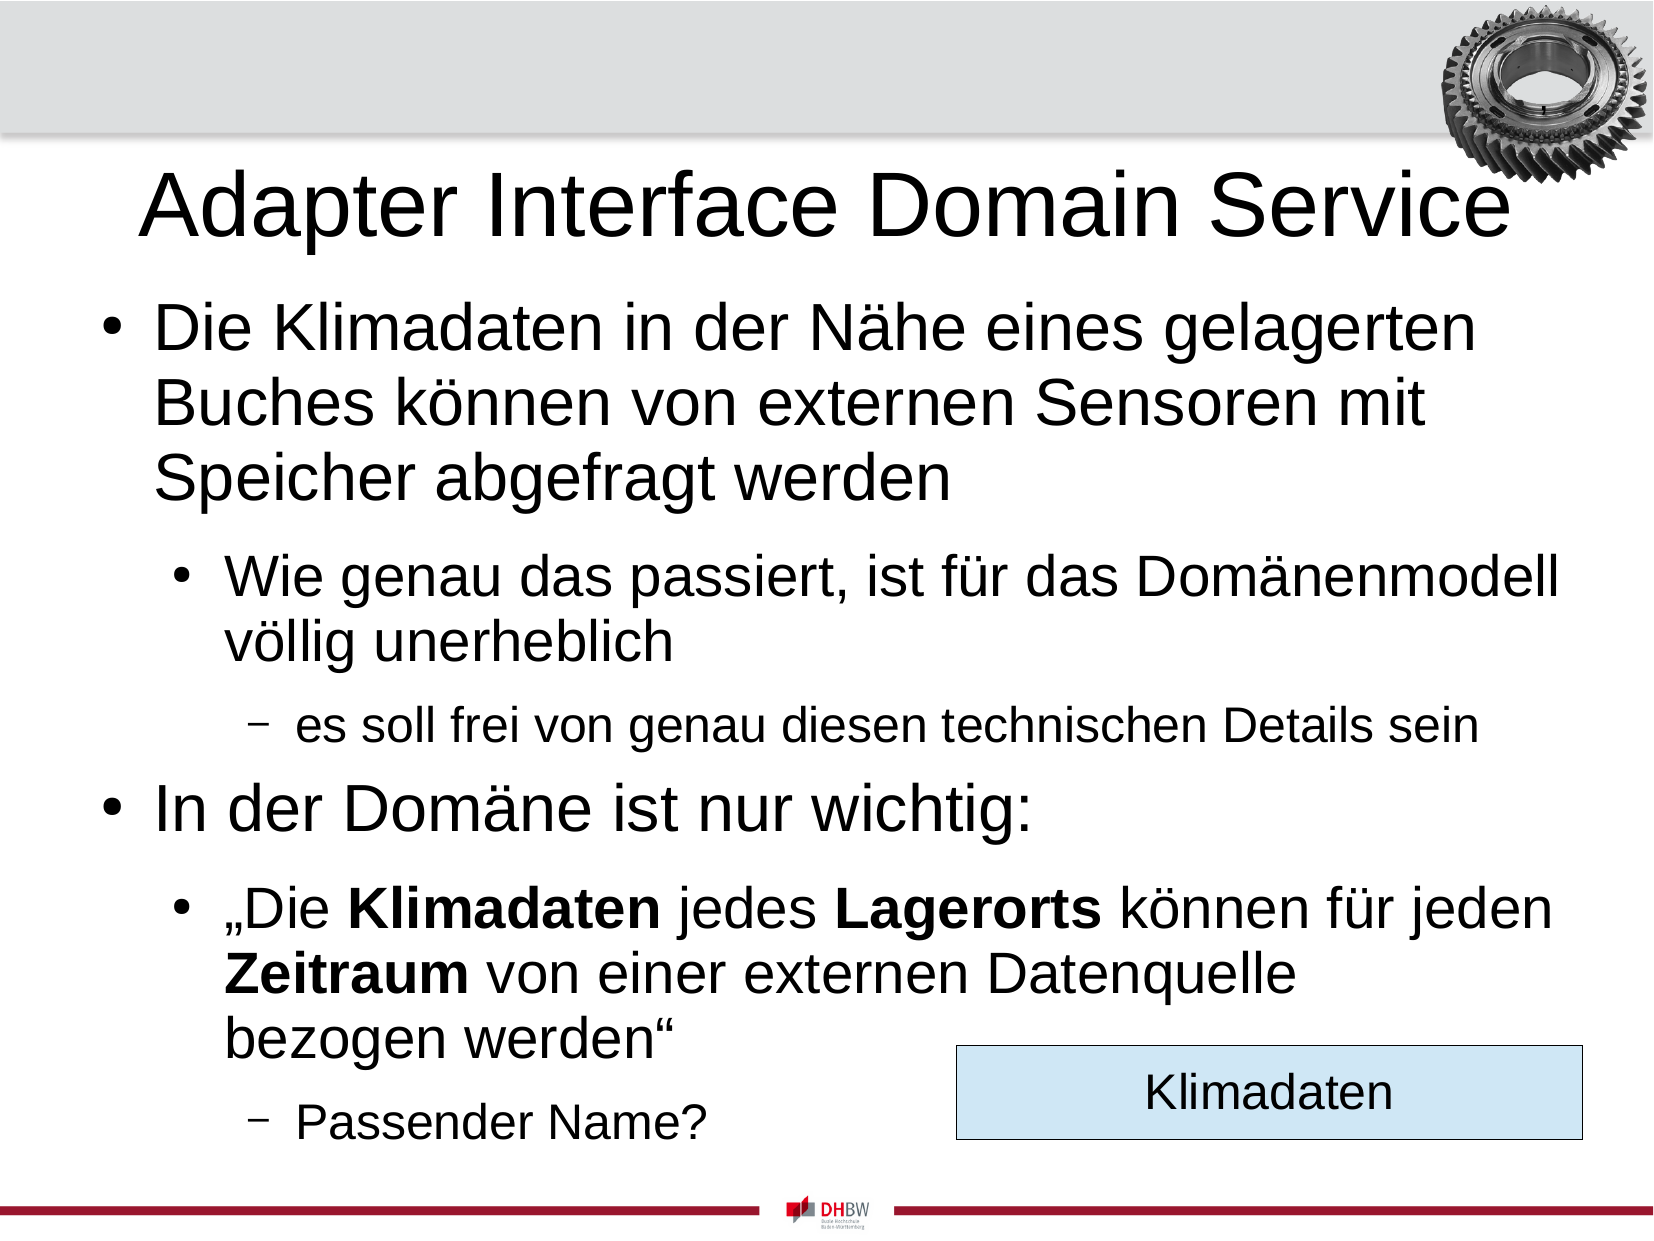

,
# Adapter Interface Domain Service
Die Klimadaten in der Nähe eines gelagerten Buches können von externen Sensoren mit Speicher abgefragt werden
Wie genau das passiert, ist für das Domänenmodell völlig unerheblich
es soll frei von genau diesen technischen Details sein
In der Domäne ist nur wichtig:
„Die Klimadaten jedes Lagerorts können für jeden Zeitraum von einer externen Datenquelle
bezogen werden“
Passender Name?
Klimadaten